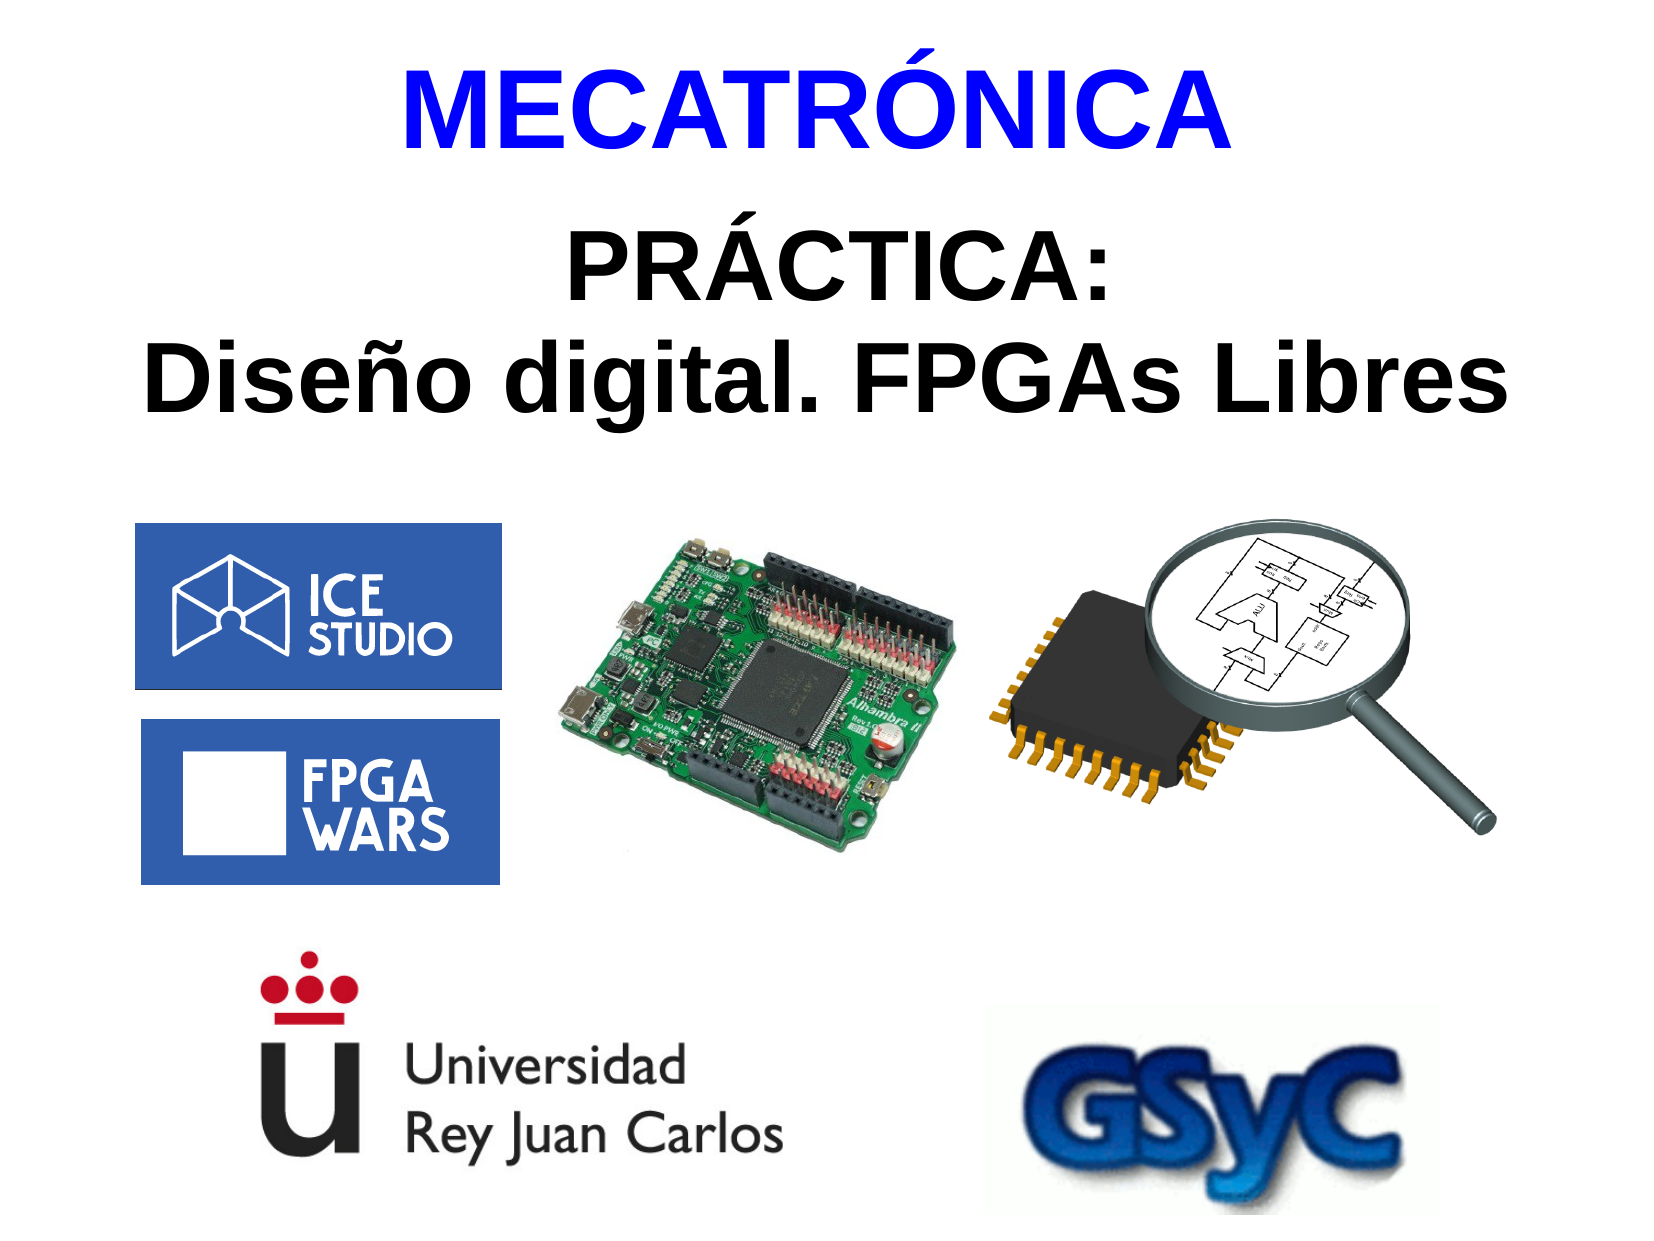

# MECATRÓNICA
PRÁCTICA:
Diseño digital. FPGAs Libres